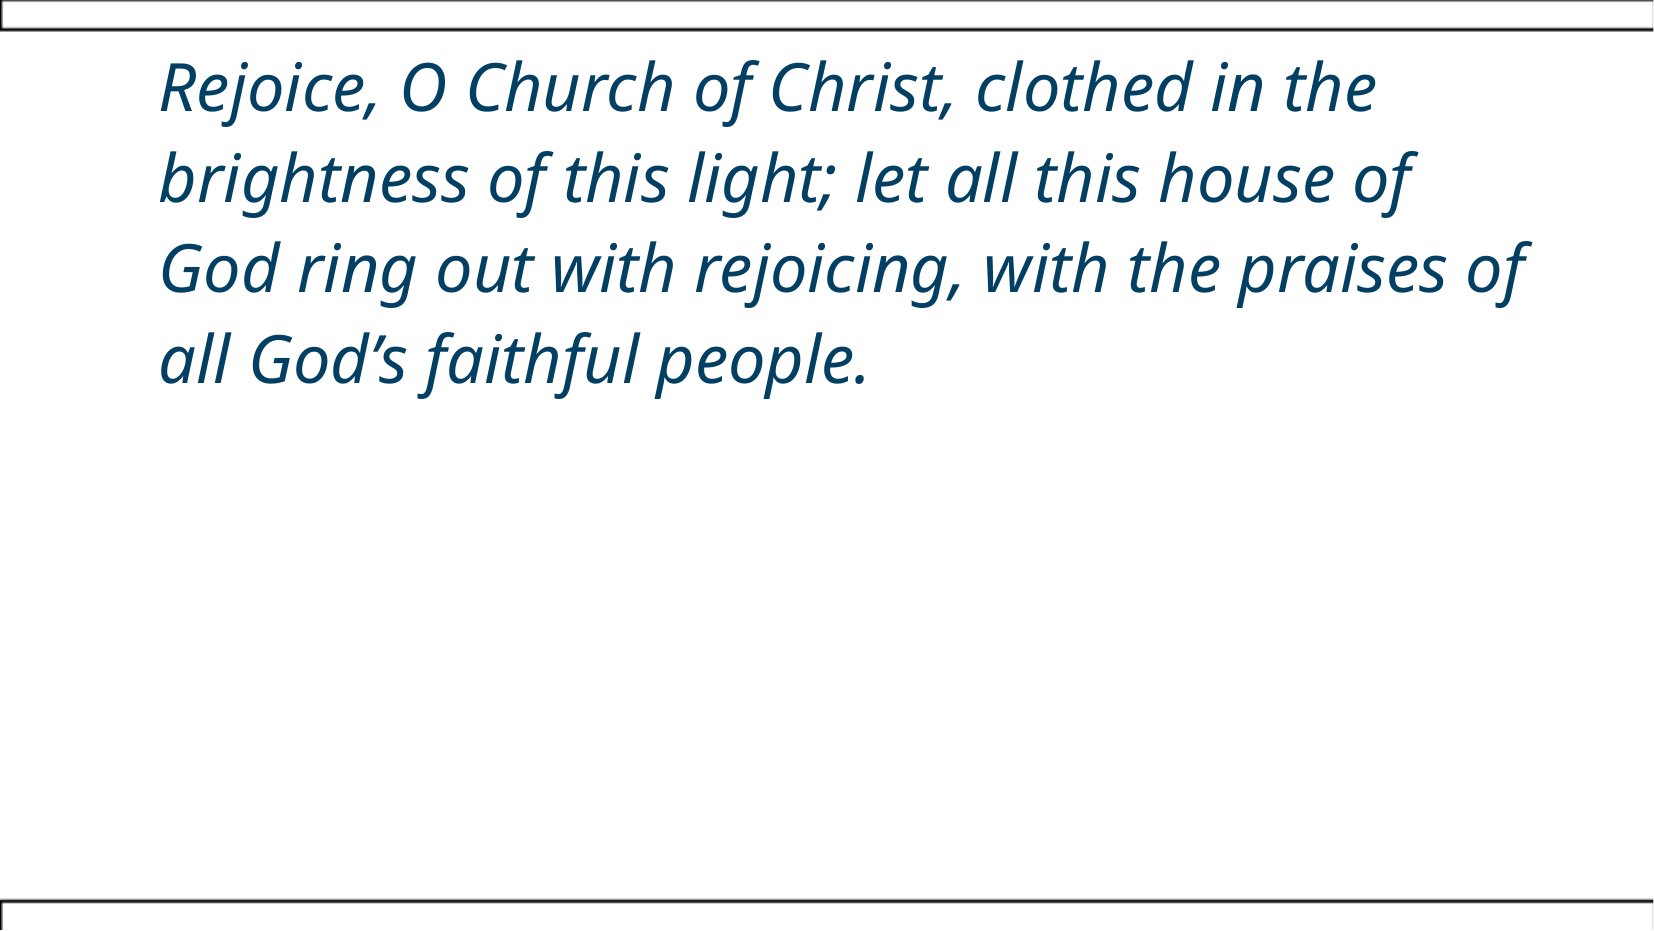

Rejoice, O Church of Christ, clothed in the
 brightness of this light; let all this house of
 God ring out with rejoicing, with the praises of
 all God’s faithful people.